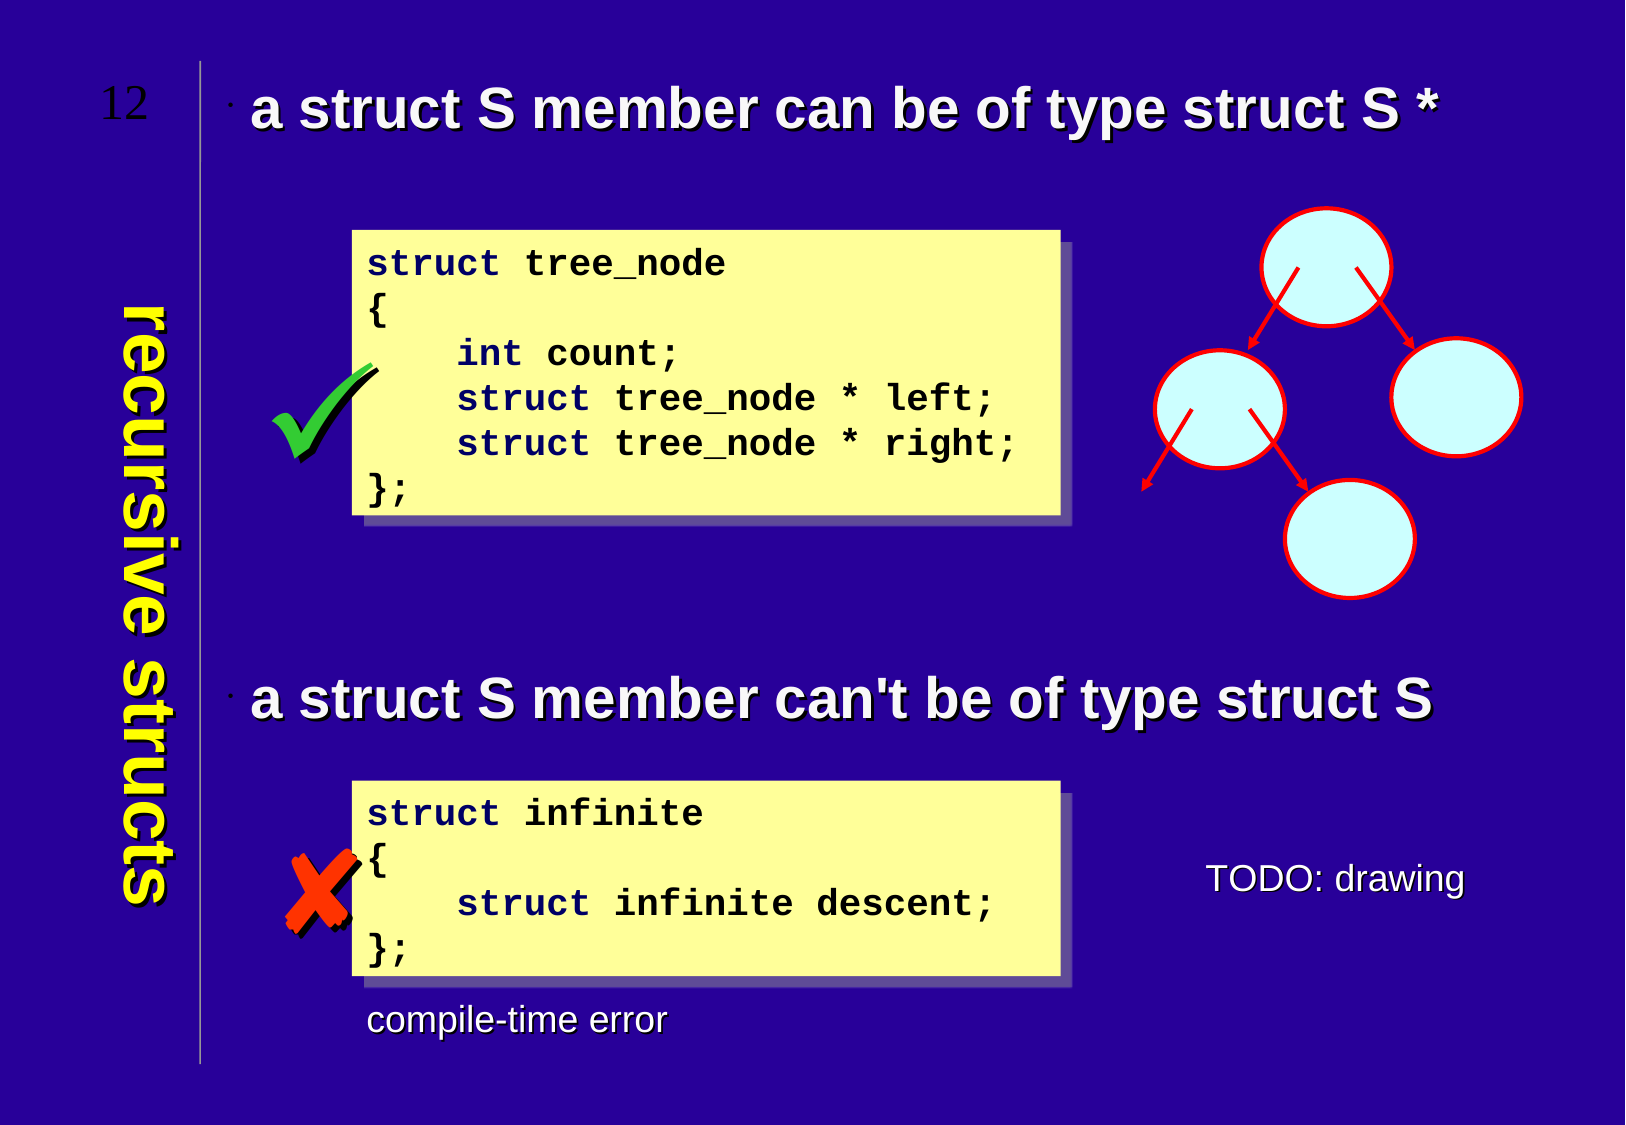

12
 a struct S member can be of type struct S *
 a struct S member can't be of type struct S
# recursive structs
struct tree_node
{
 int count;
 struct tree_node * left;
 struct tree_node * right;
};

struct infinite
{
 struct infinite descent;
};

TODO: drawing
compile-time error